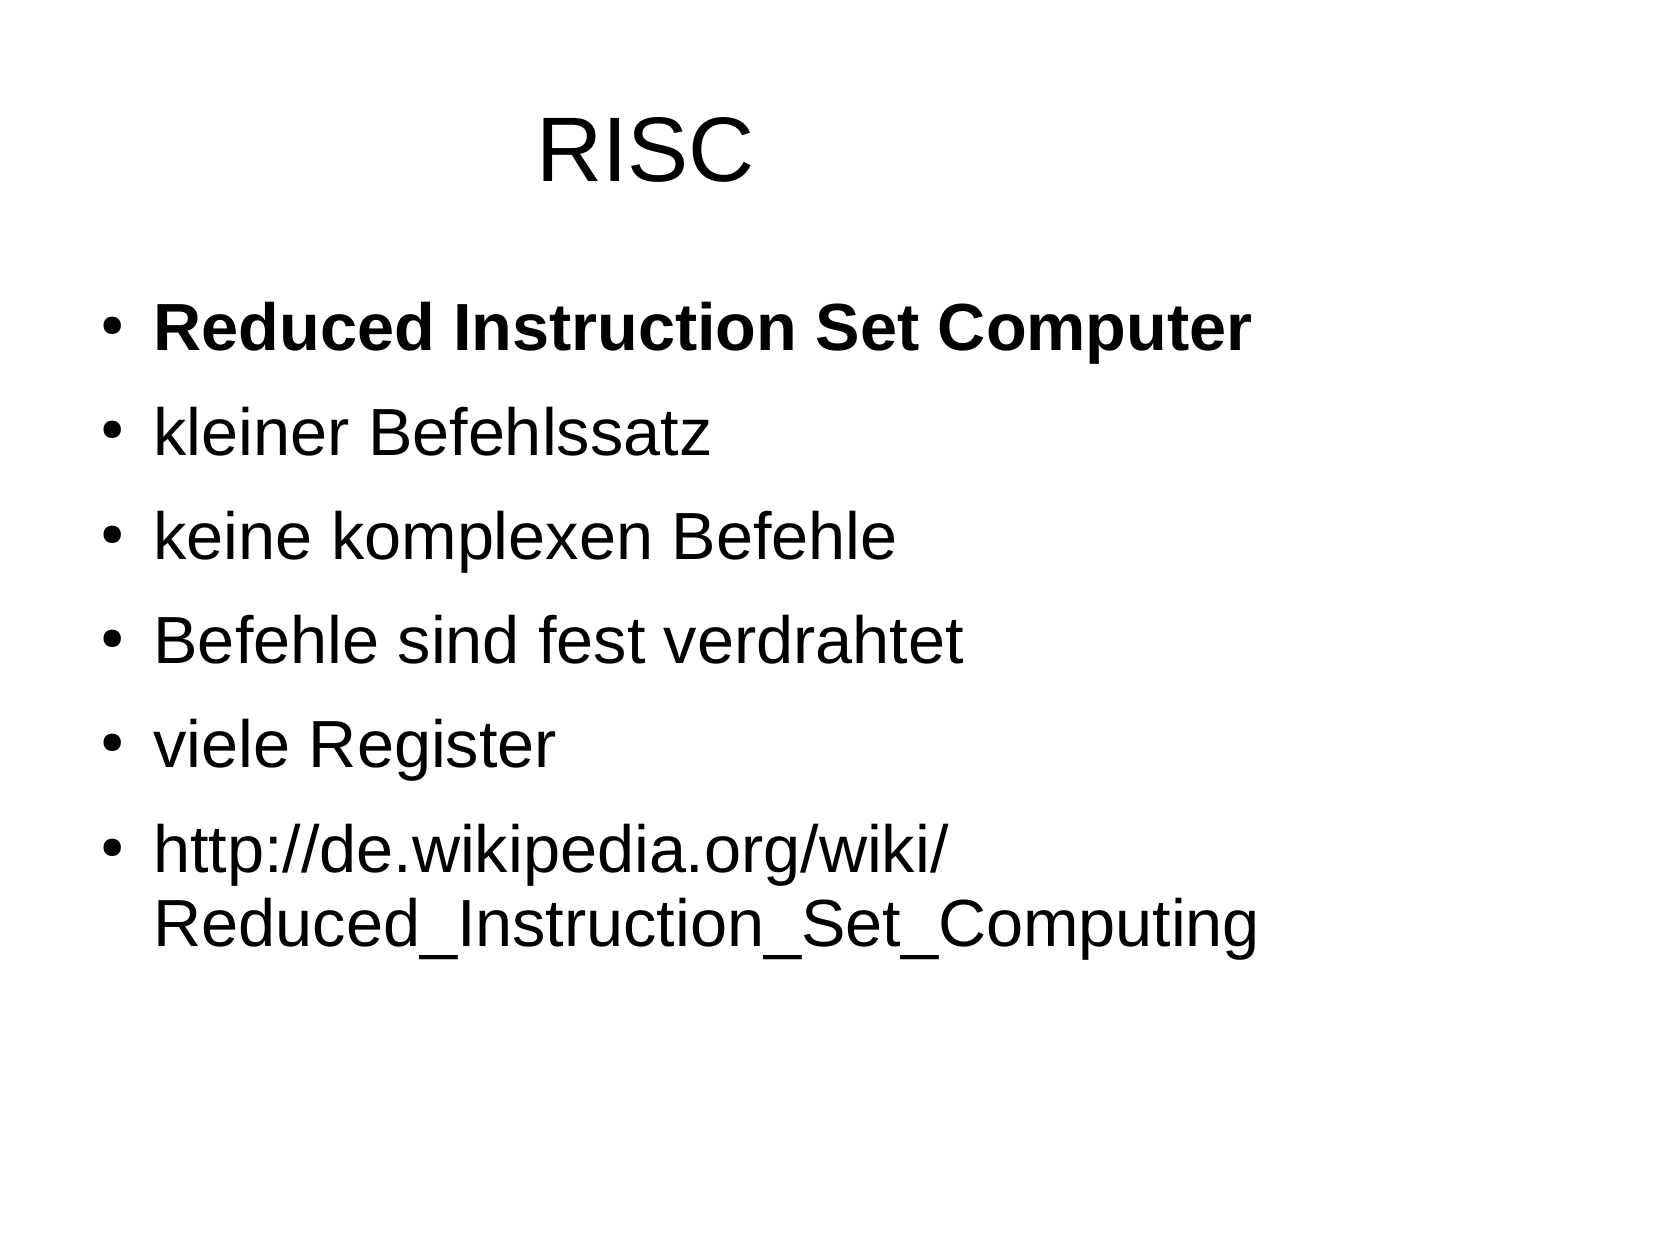

# RISC
Reduced Instruction Set Computer
kleiner Befehlssatz
keine komplexen Befehle
Befehle sind fest verdrahtet
viele Register
http://de.wikipedia.org/wiki/Reduced_Instruction_Set_Computing